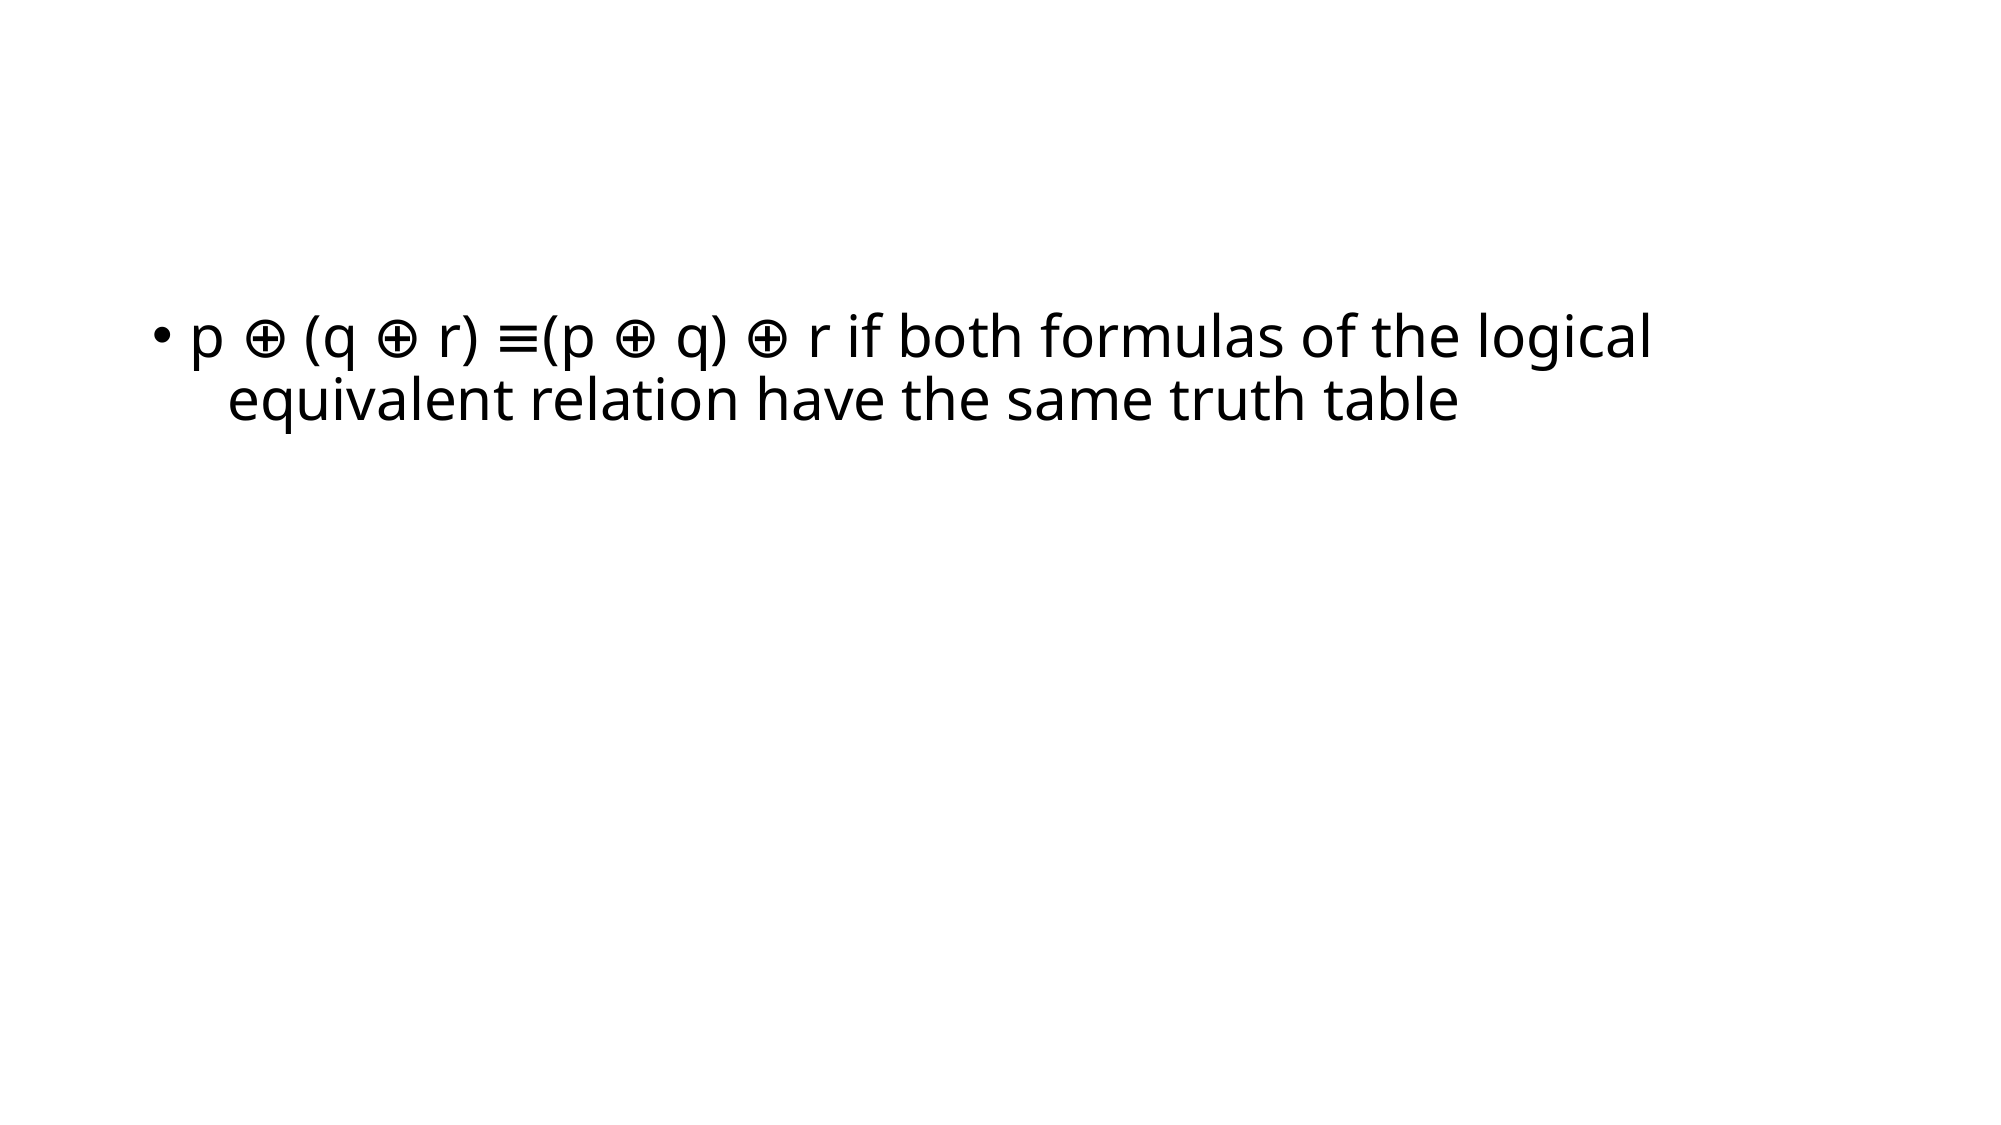

#
p ⊕ (q ⊕ r) ≡(p ⊕ q) ⊕ r if both formulas of the logical equivalent relation have the same truth table